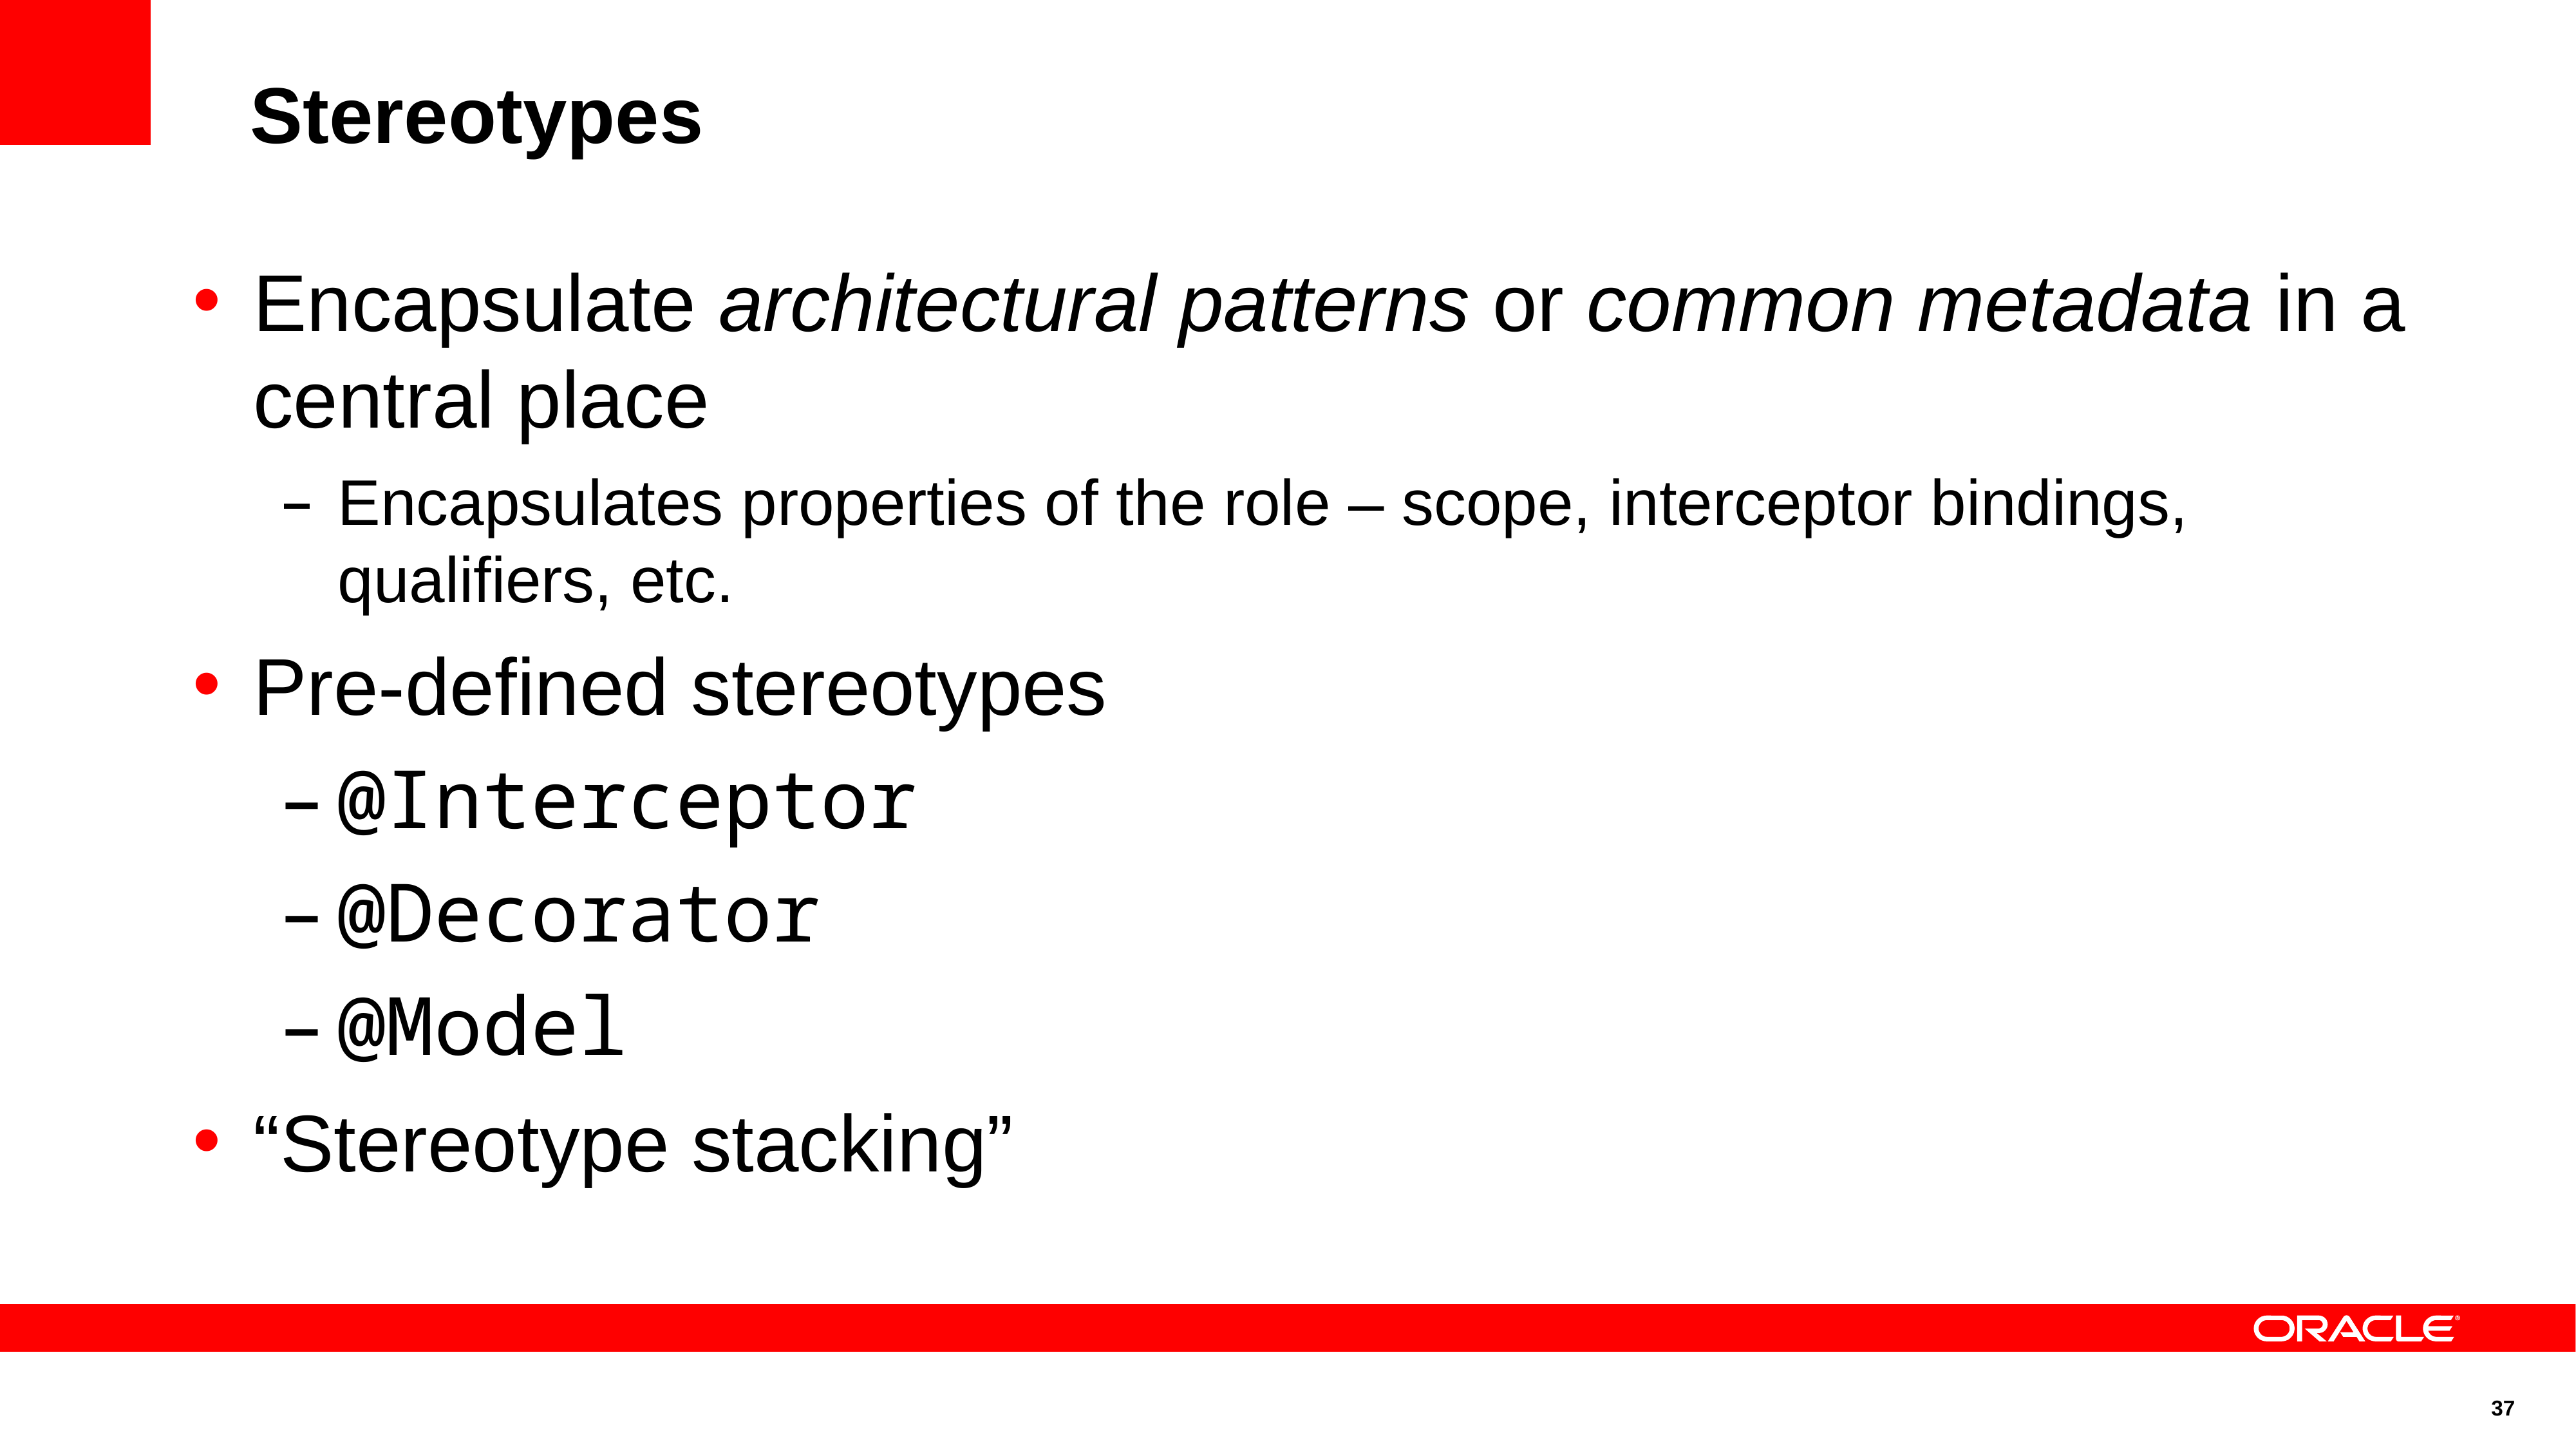

# Stereotypes
Encapsulate architectural patterns or common metadata in a central place
Encapsulates properties of the role – scope, interceptor bindings, qualifiers, etc.
Pre-defined stereotypes
@Interceptor
@Decorator
@Model
“Stereotype stacking”